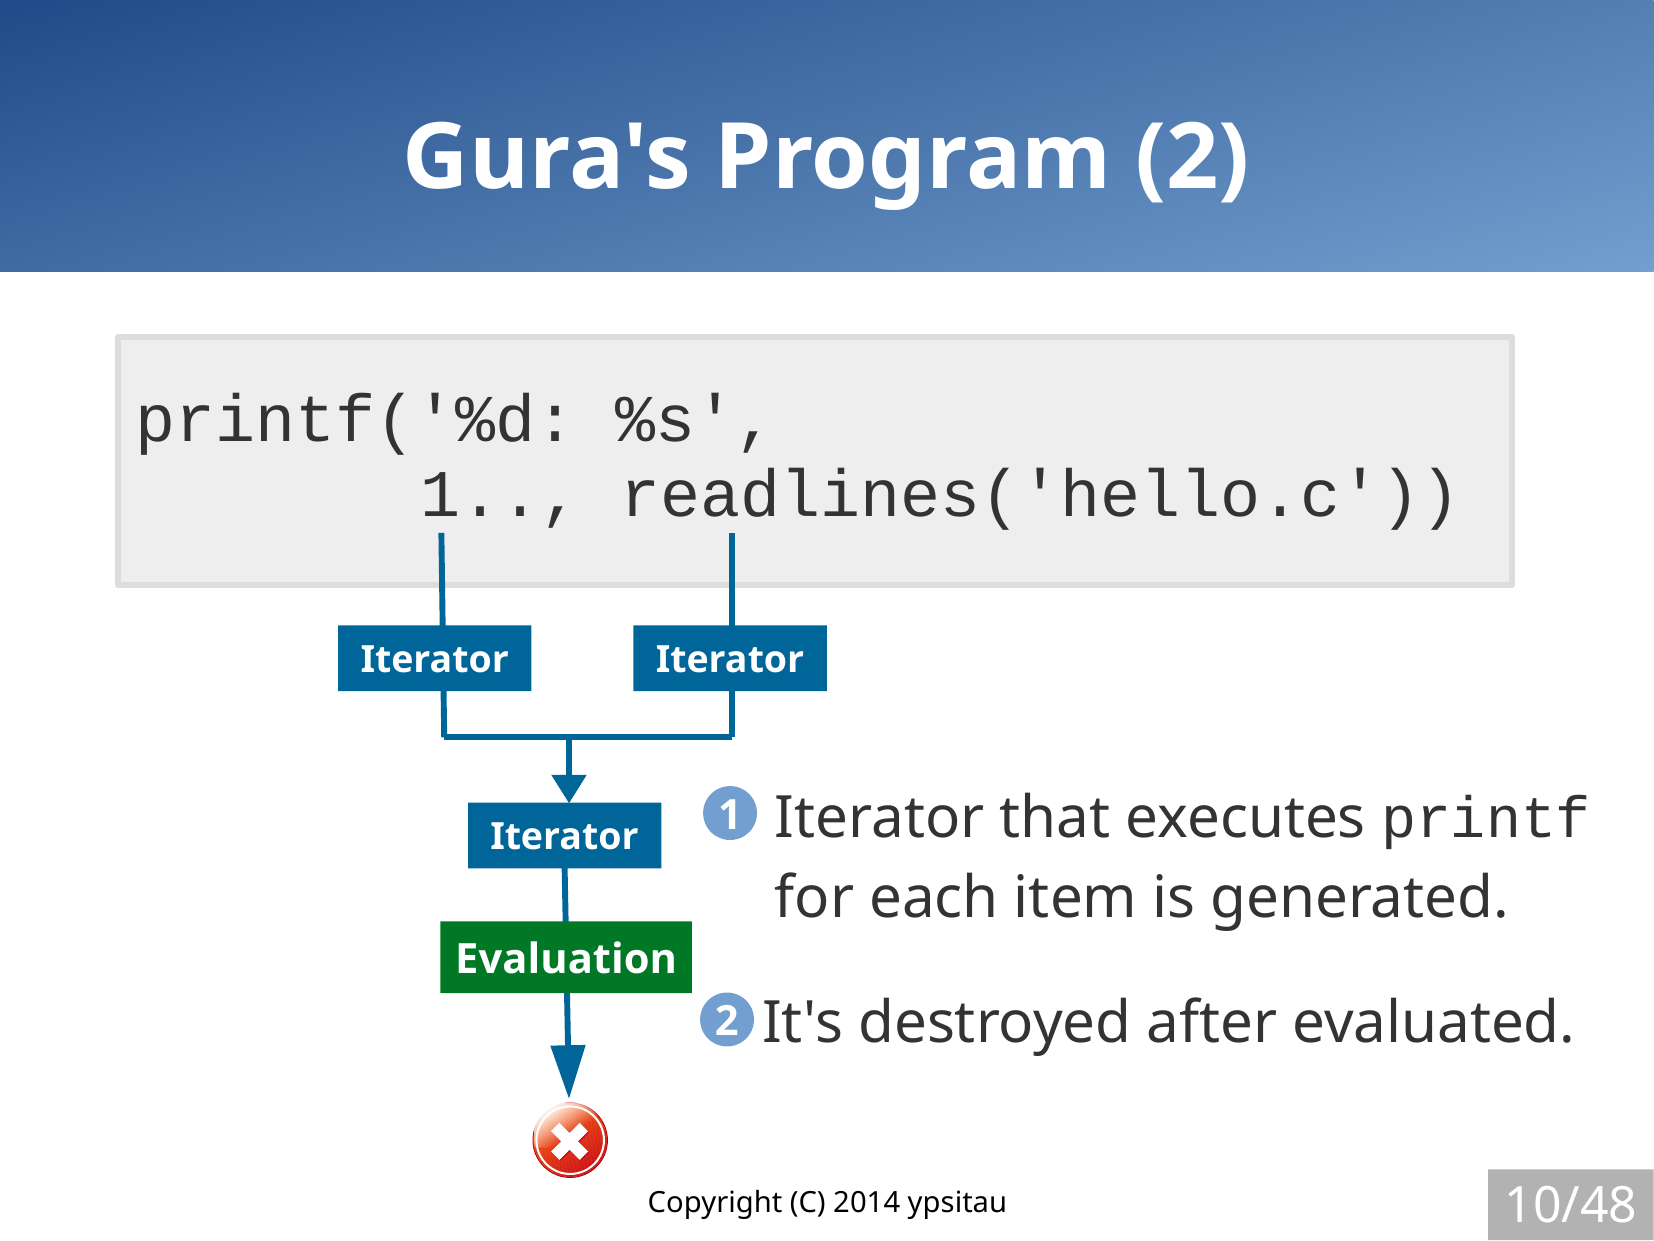

# Gura's Program (2)
printf('%d: %s',
	1.., readlines('hello.c'))
Iterator
Iterator
Iterator that executes printf
for each item is generated.
1
Iterator
Evaluation
It's destroyed after evaluated.
2
10
Copyright (C) 2014 ypsitau